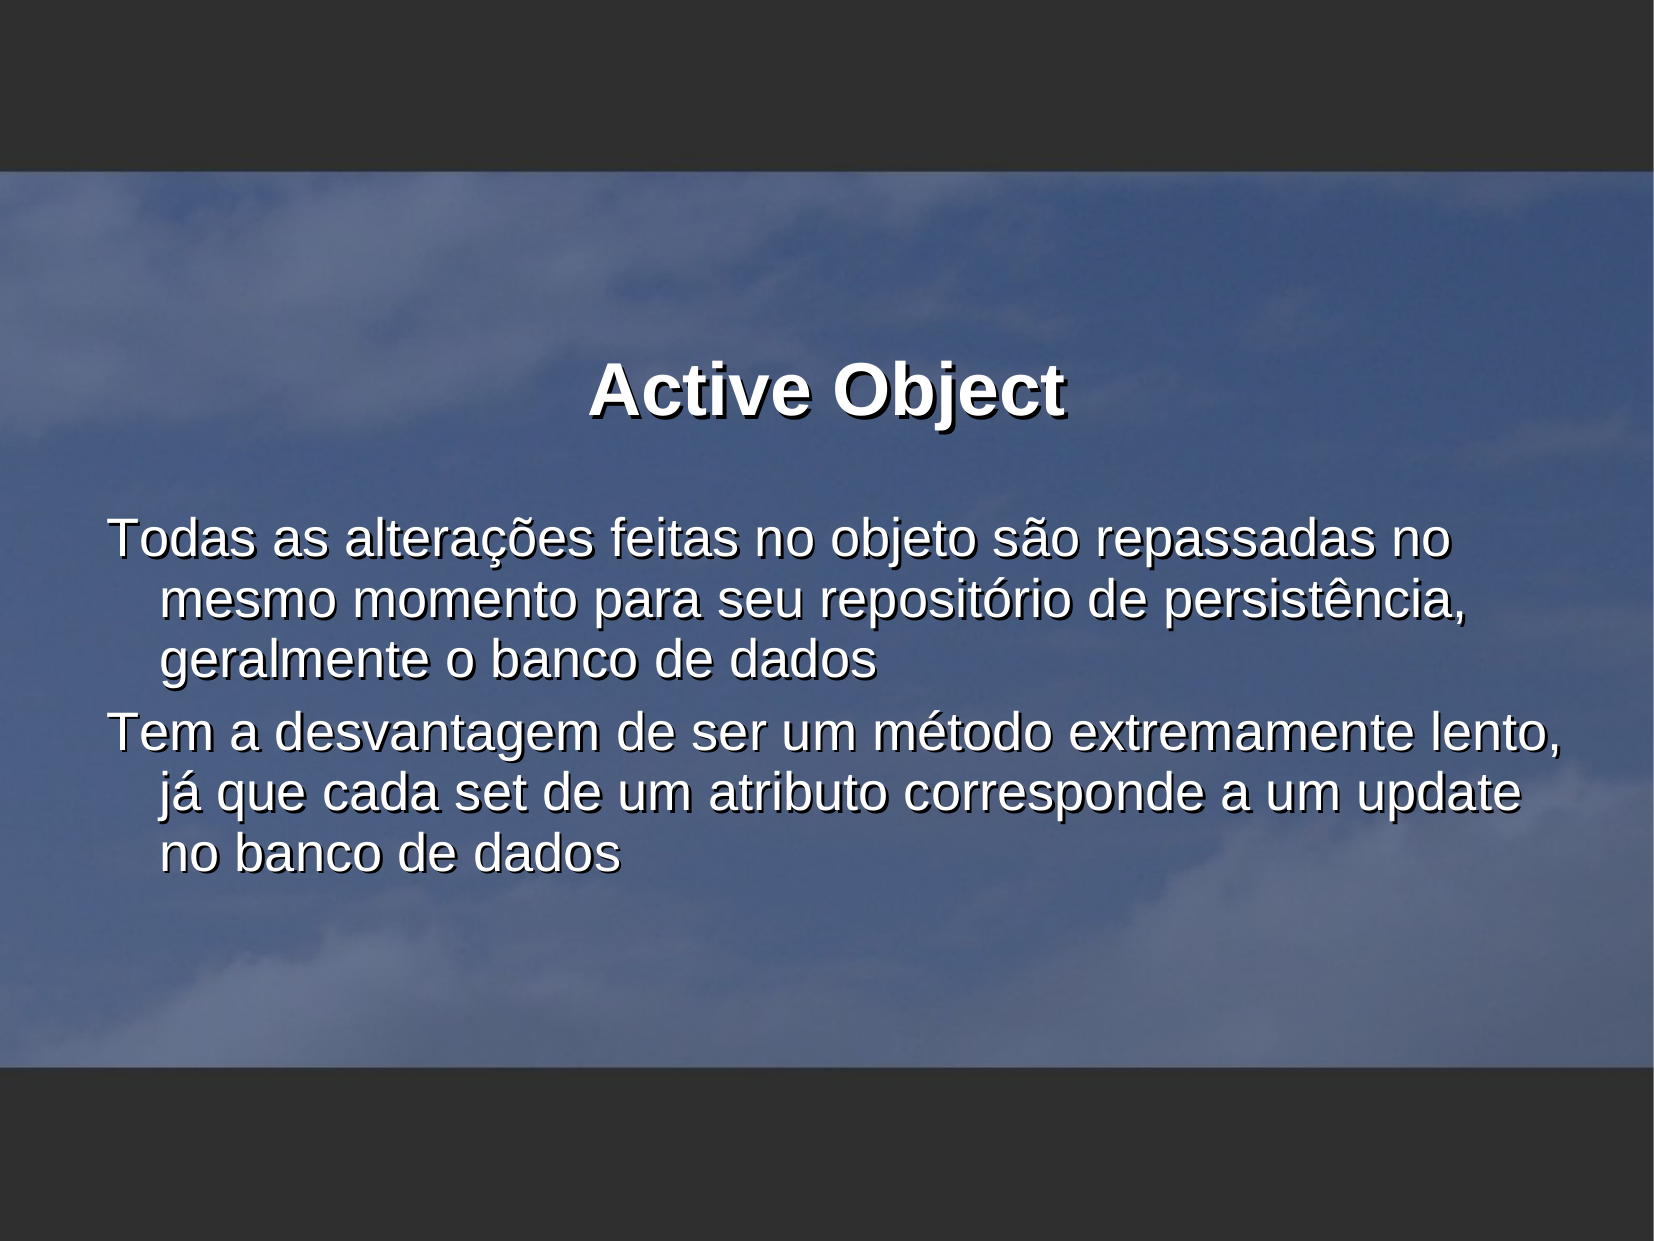

# Active Object
Todas as alterações feitas no objeto são repassadas no mesmo momento para seu repositório de persistência, geralmente o banco de dados
Tem a desvantagem de ser um método extremamente lento, já que cada set de um atributo corresponde a um update no banco de dados